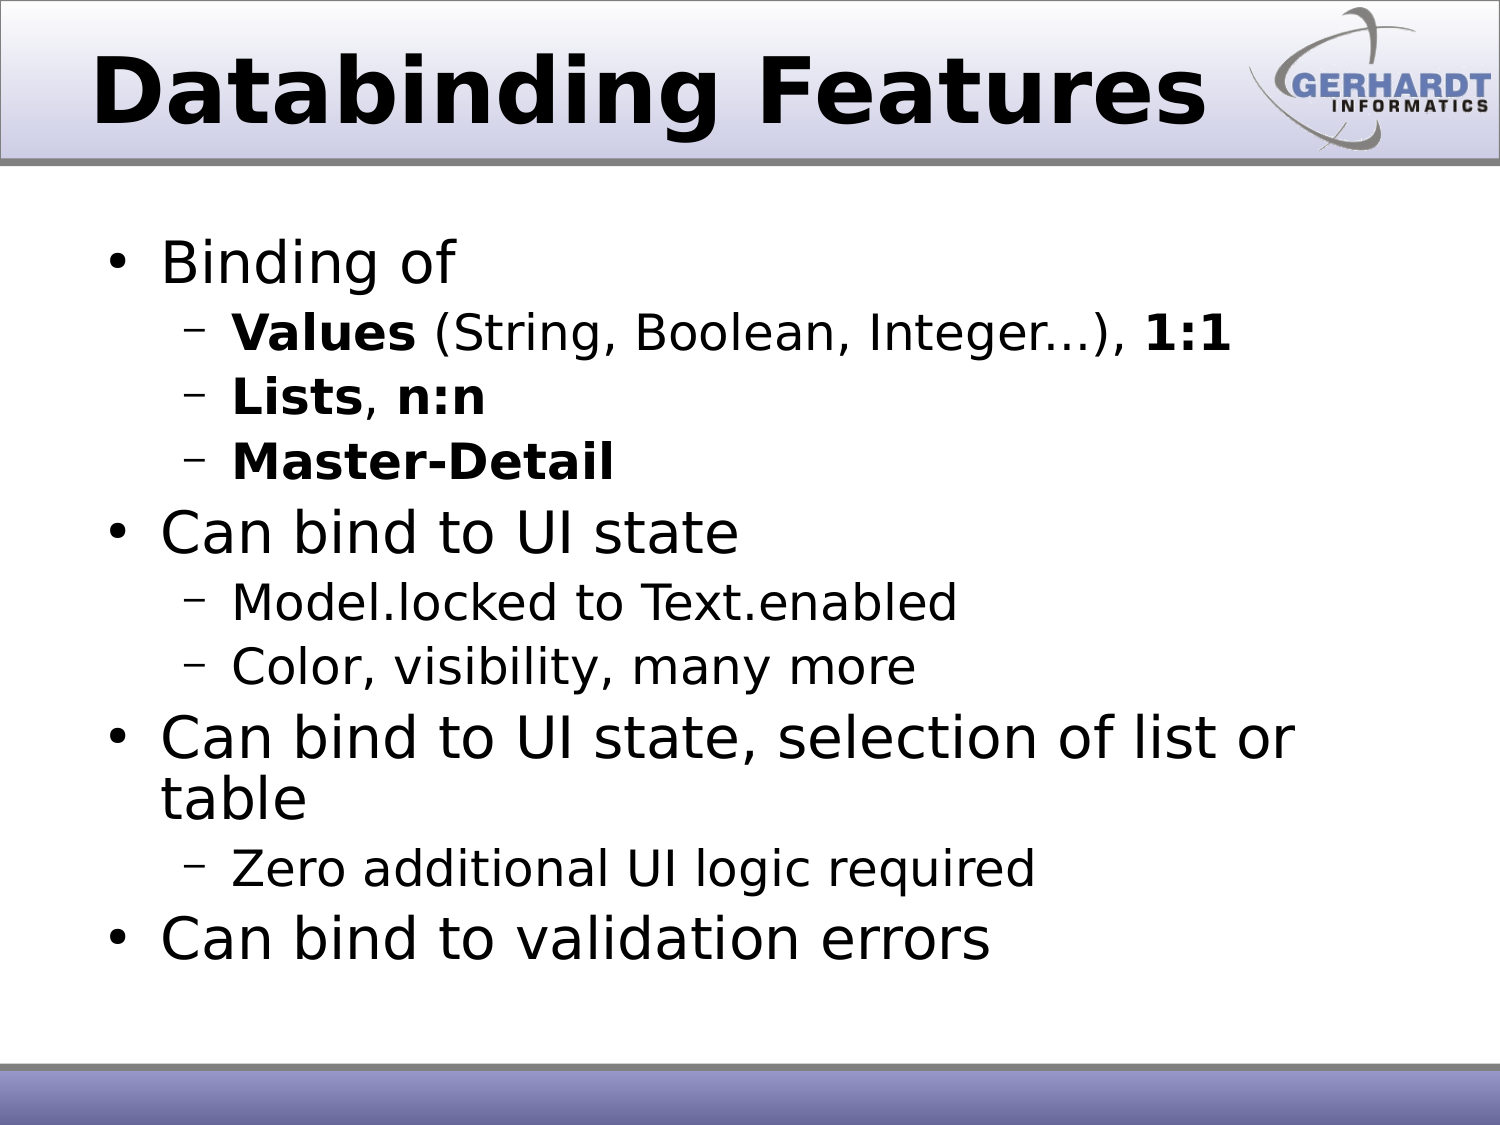

# Databinding Features
Binding of
Values (String, Boolean, Integer...), 1:1
Lists, n:n
Master-Detail
Can bind to UI state
Model.locked to Text.enabled
Color, visibility, many more
Can bind to UI state, selection of list or table
Zero additional UI logic required
Can bind to validation errors